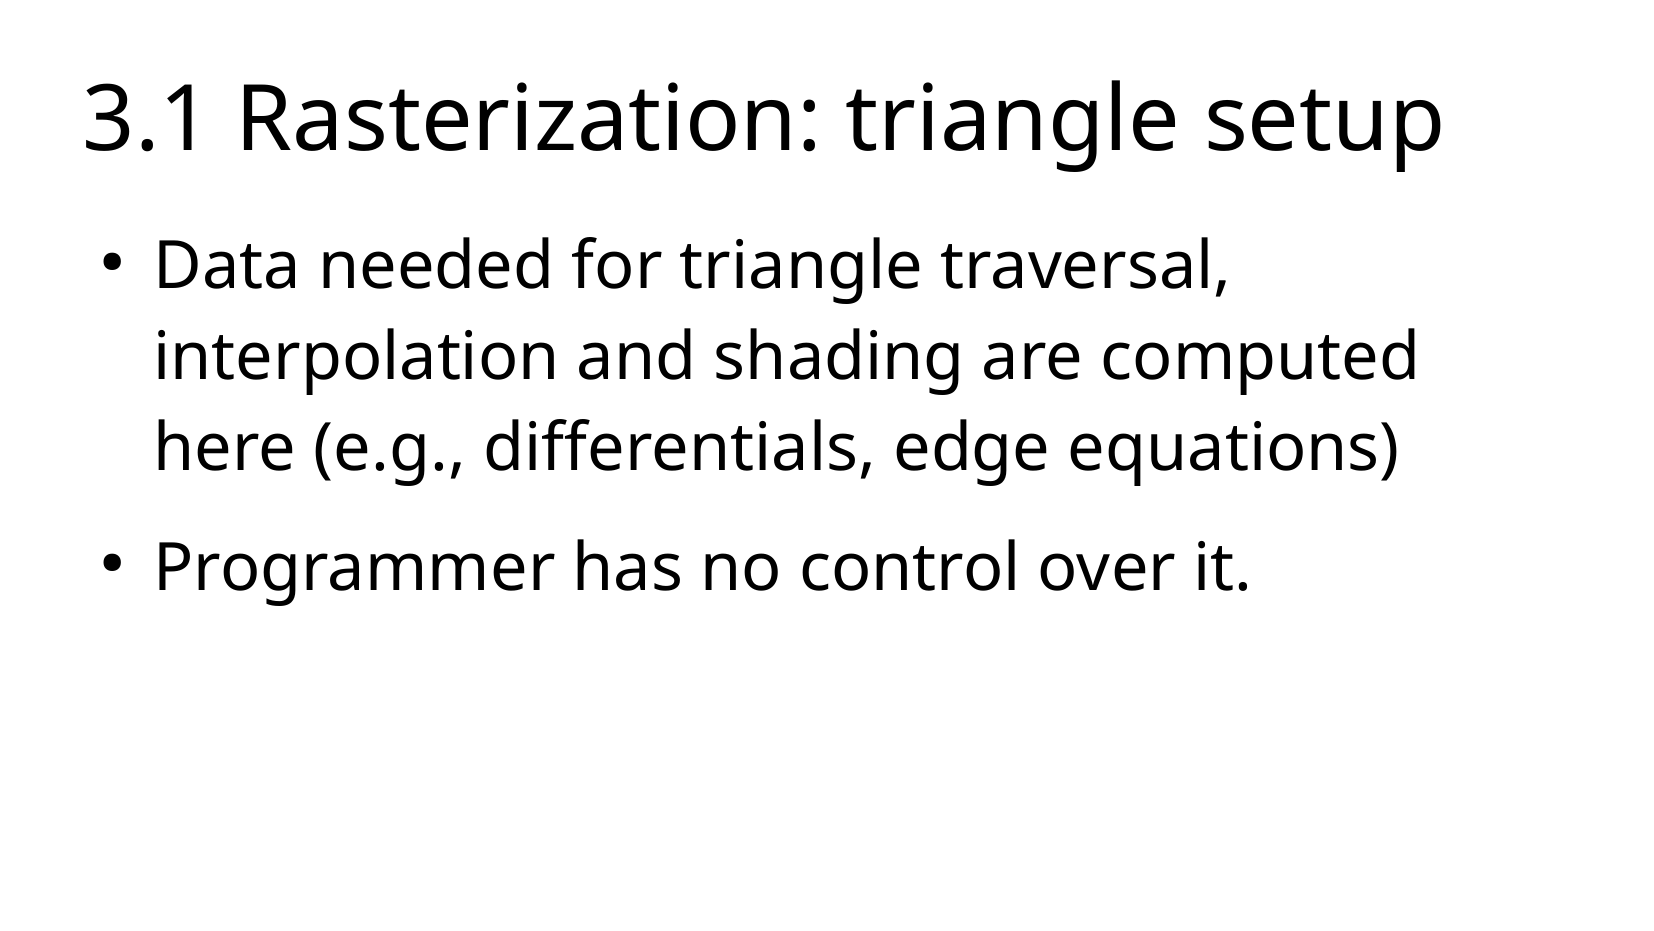

# 3.1 Rasterization: triangle setup
Data needed for triangle traversal, interpolation and shading are computed here (e.g., differentials, edge equations)
Programmer has no control over it.